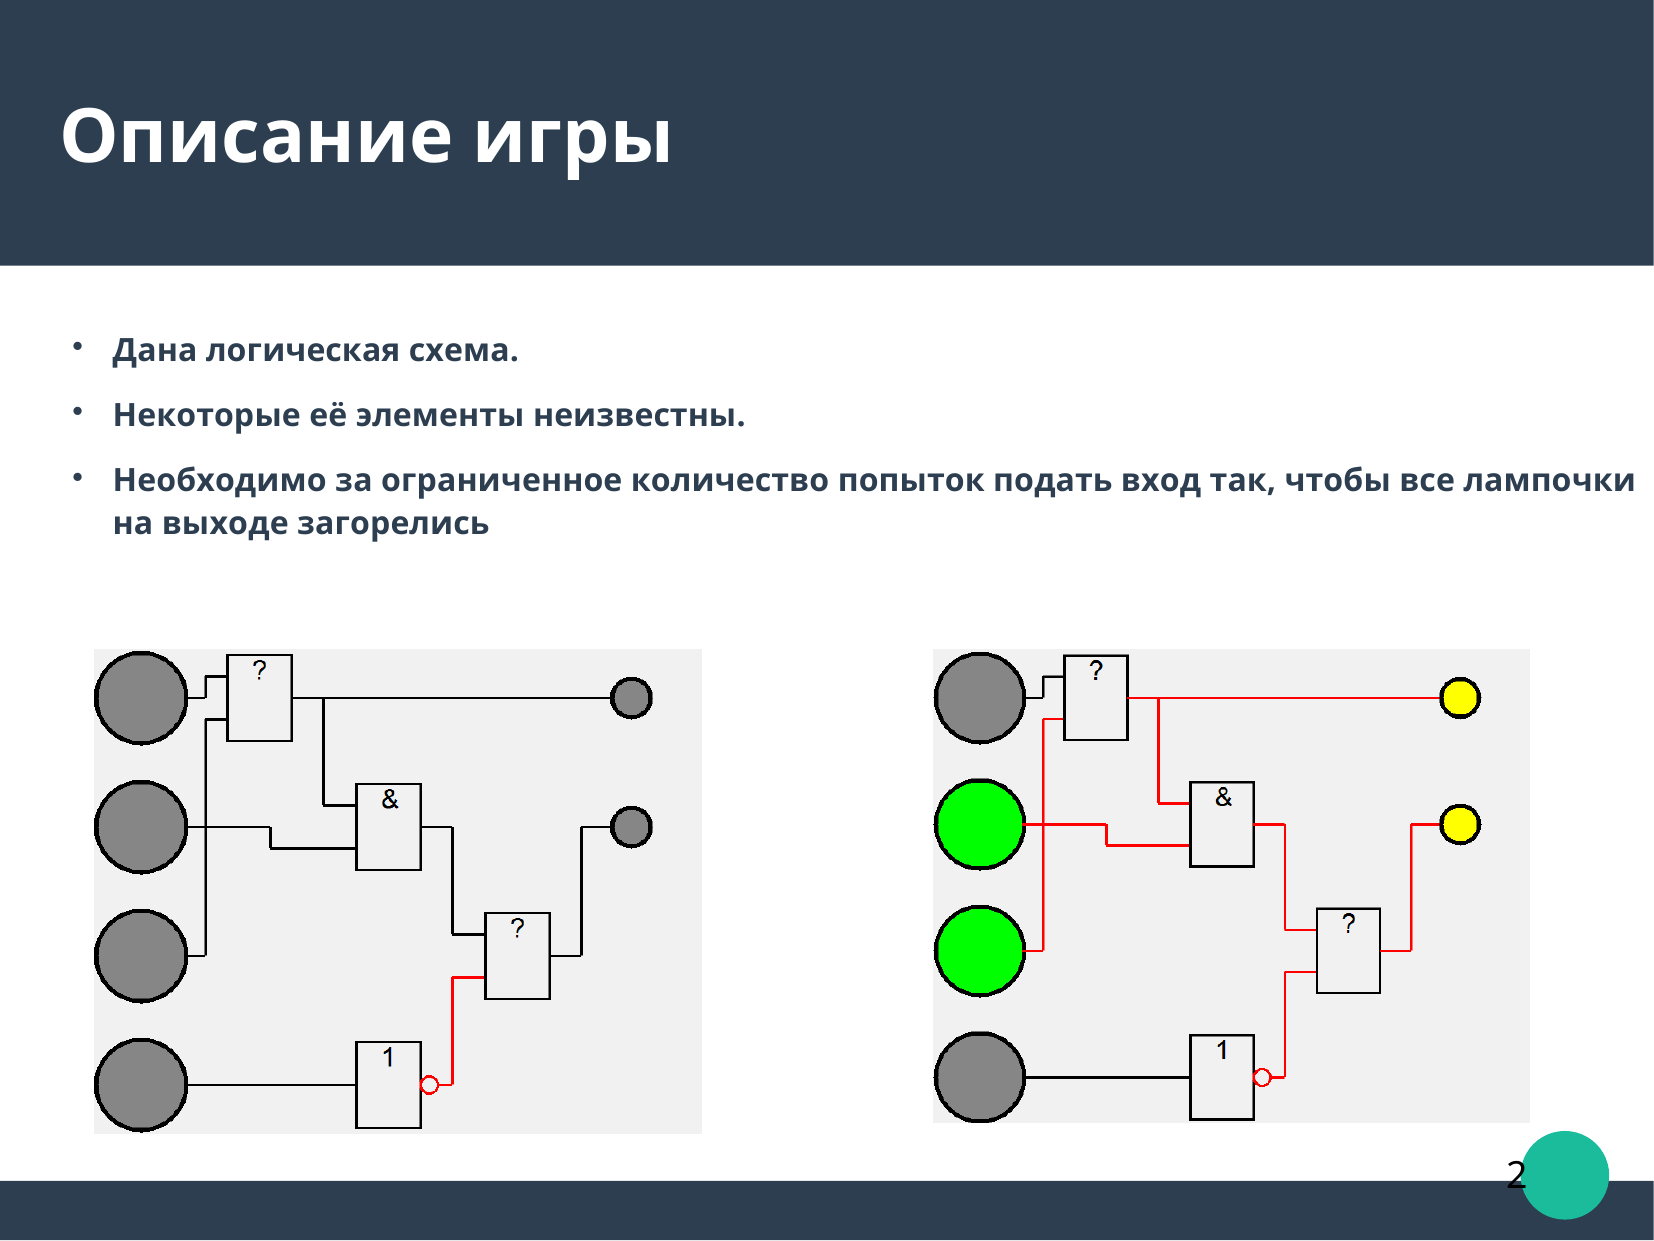

# Описание игры
Дана логическая схема.
Некоторые её элементы неизвестны.
Необходимо за ограниченное количество попыток подать вход так, чтобы все лампочки
на выходе загорелись
2